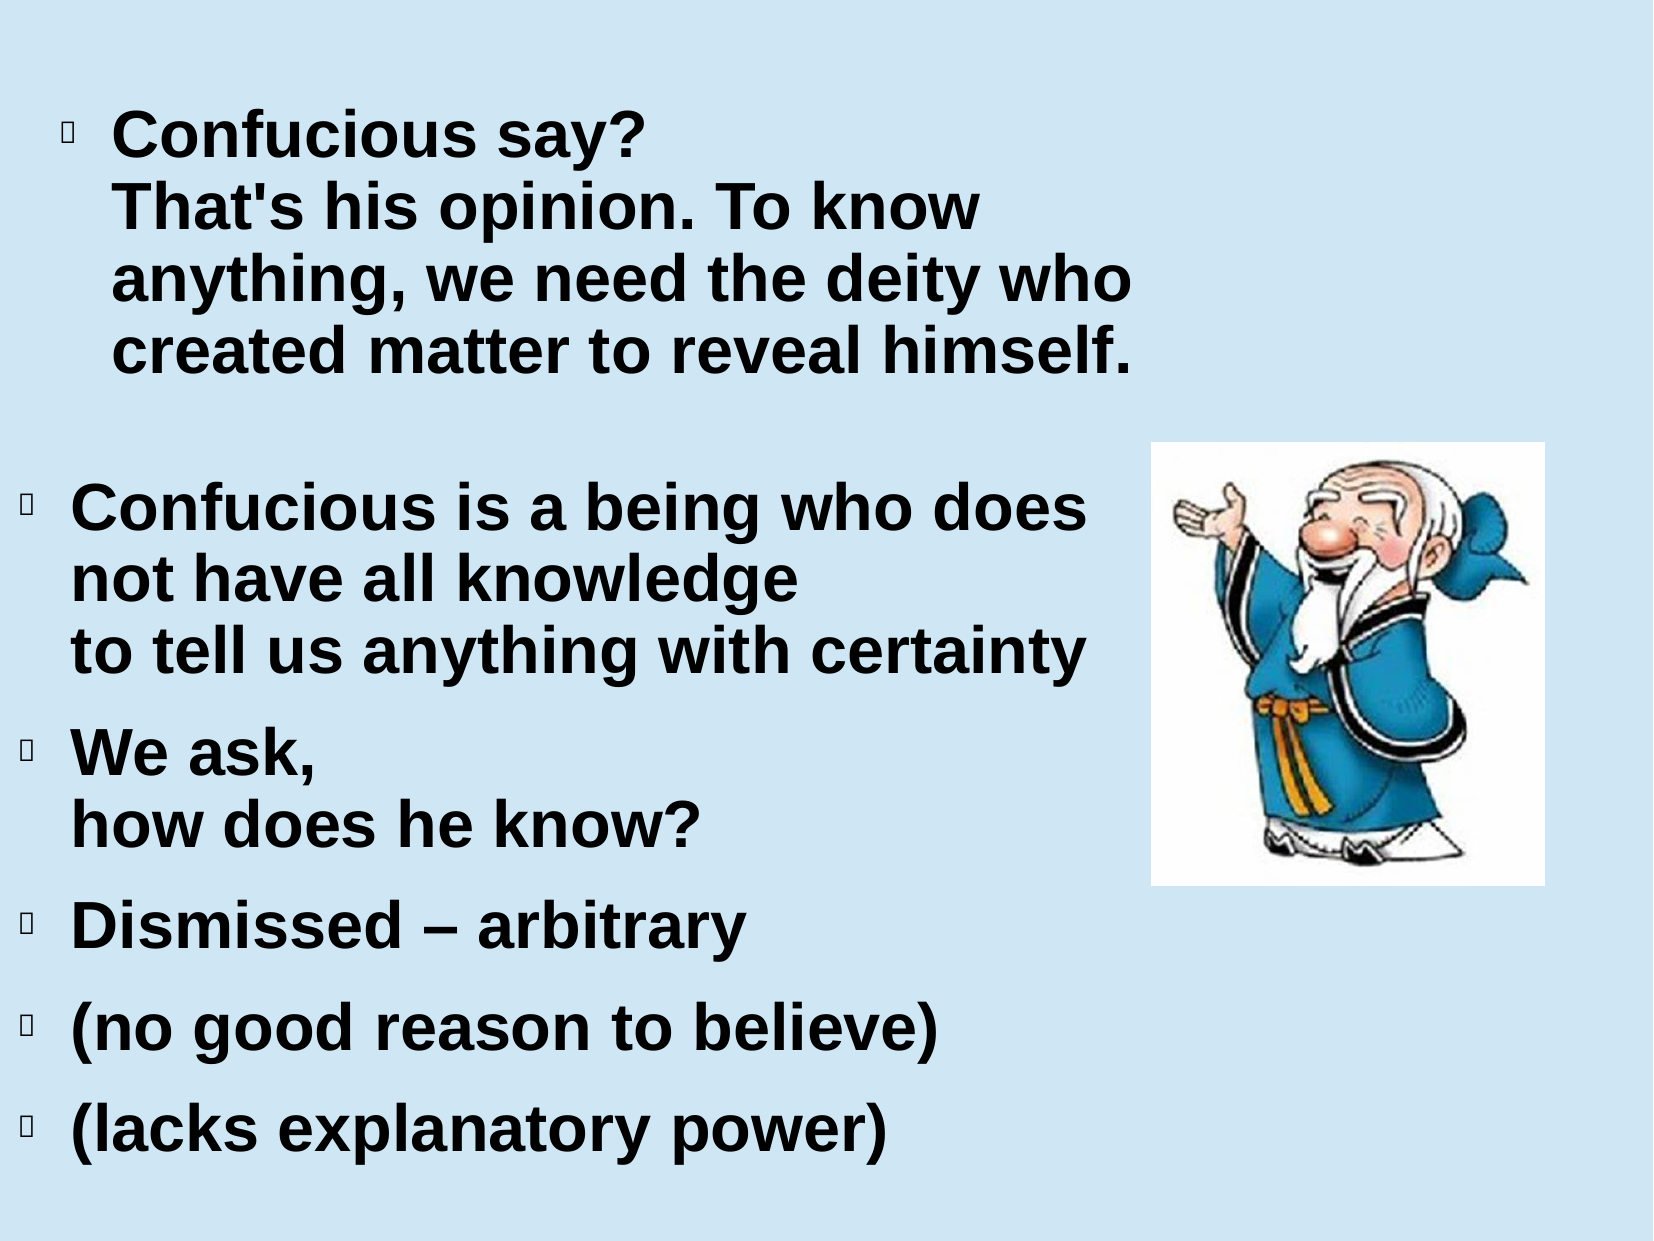

# Confucious say? That's his opinion. To know anything, we need the deity who created matter to reveal himself.
Confucious is a being who does
not have all knowledge
to tell us anything with certainty
We ask,
how does he know?
Dismissed – arbitrary
(no good reason to believe)
(lacks explanatory power)